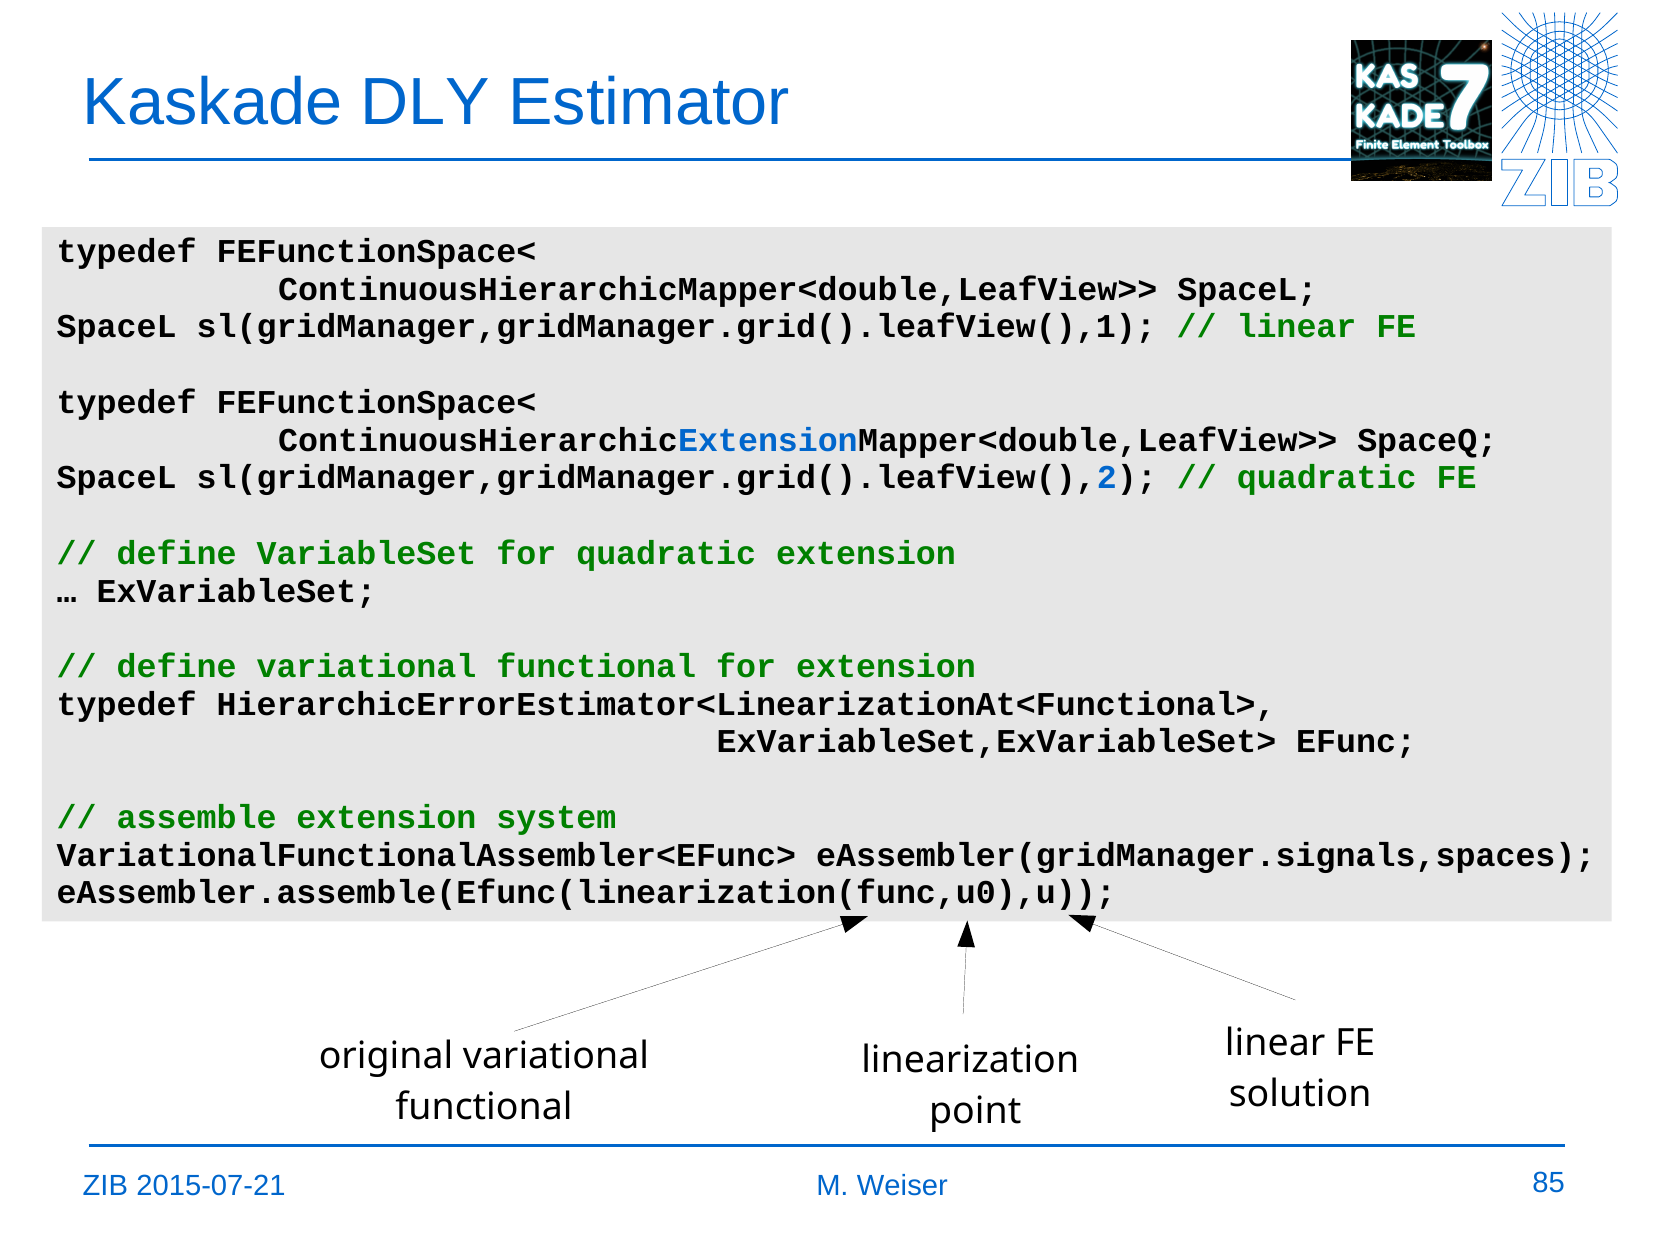

# Kaskade DLY Estimator
typedef FEFunctionSpace<
			ContinuousHierarchicMapper<double,LeafView>> SpaceL;
SpaceL sl(gridManager,gridManager.grid().leafView(),1); // linear FE
typedef FEFunctionSpace<
			ContinuousHierarchicExtensionMapper<double,LeafView>> SpaceQ;
SpaceL sl(gridManager,gridManager.grid().leafView(),2); // quadratic FE
// define VariableSet for quadratic extension
… ExVariableSet;
// define variational functional for extension
typedef HierarchicErrorEstimator<LinearizationAt<Functional>,
 ExVariableSet,ExVariableSet> EFunc;
// assemble extension system
VariationalFunctionalAssembler<EFunc> eAssembler(gridManager.signals,spaces);
eAssembler.assemble(Efunc(linearization(func,u0),u));
linear FE
solution
original variational
functional
linearization
point
85
ZIB 2015-07-21
M. Weiser